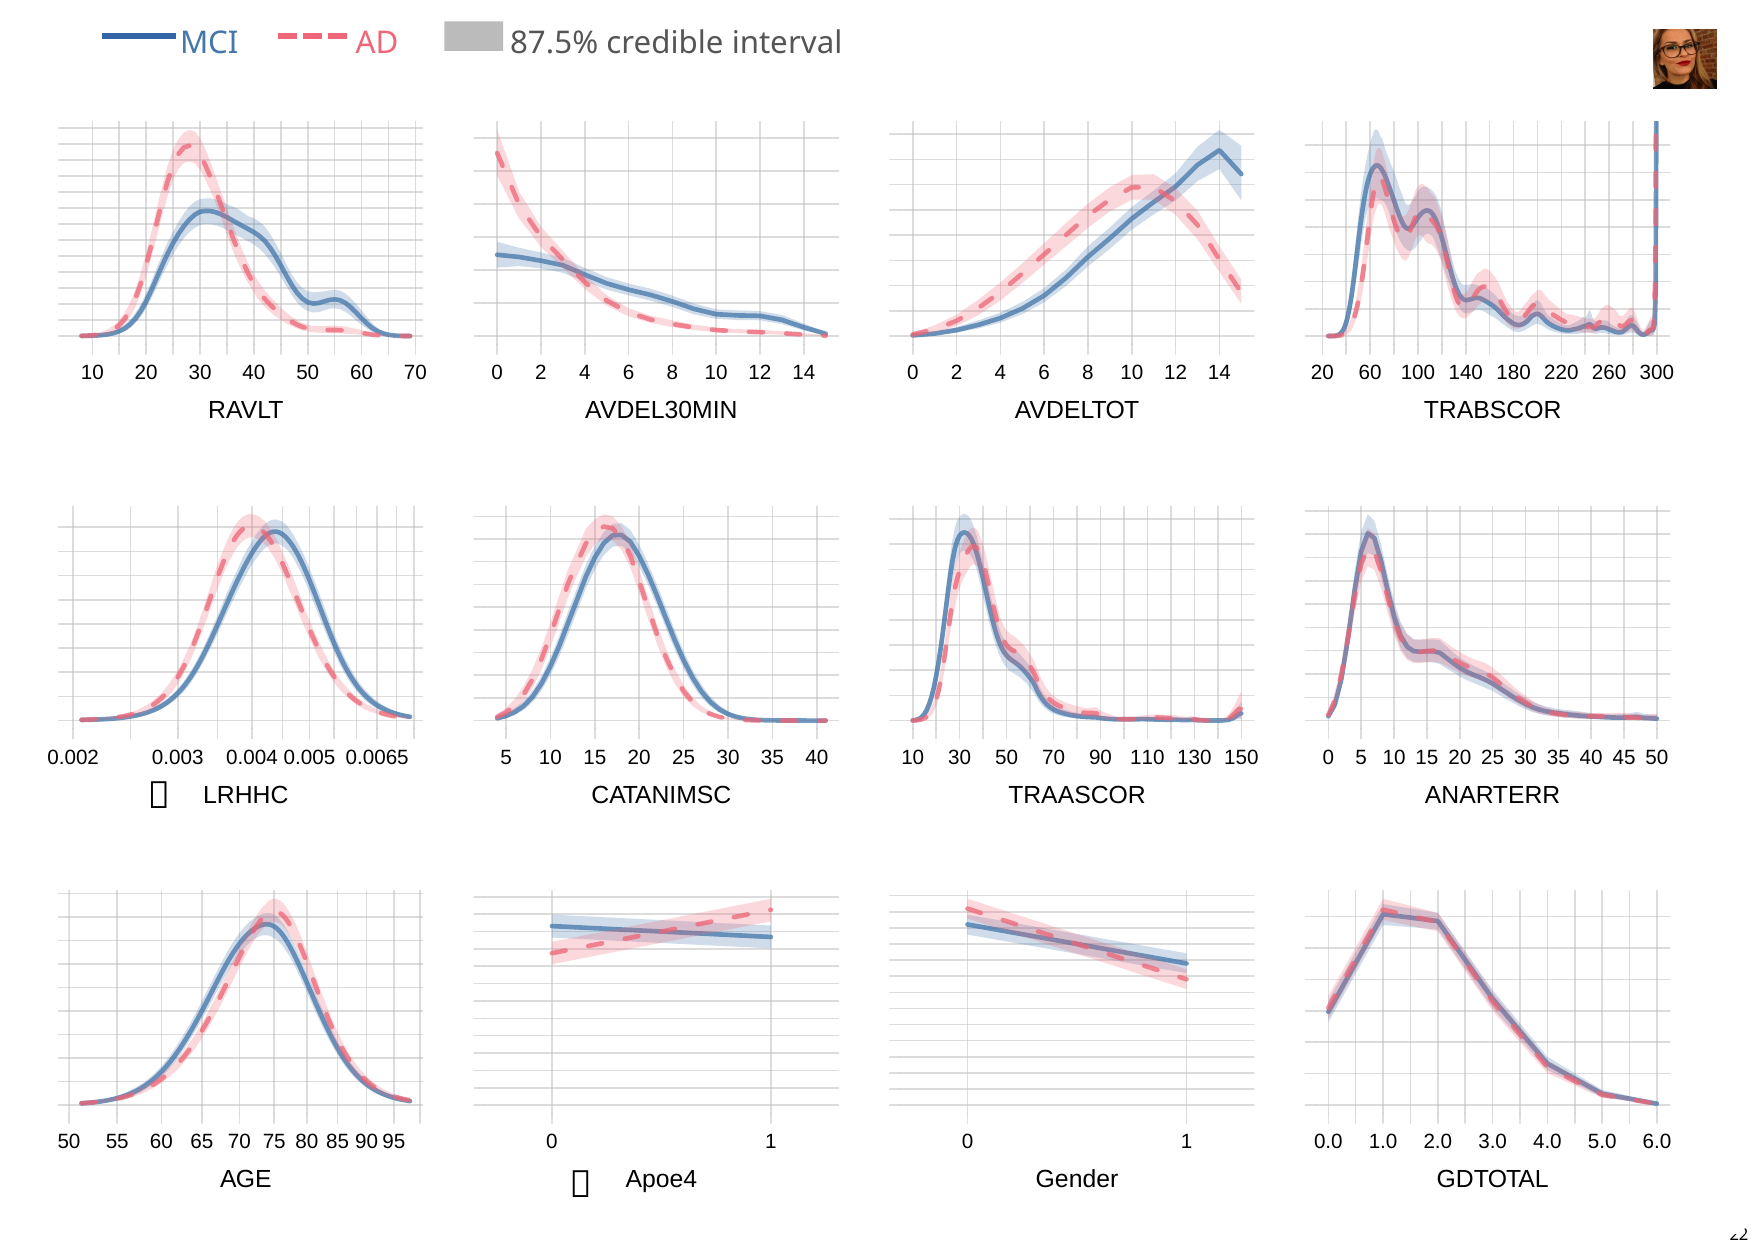

MCI
AD
87.5% credible interval
🧠
🧬
22